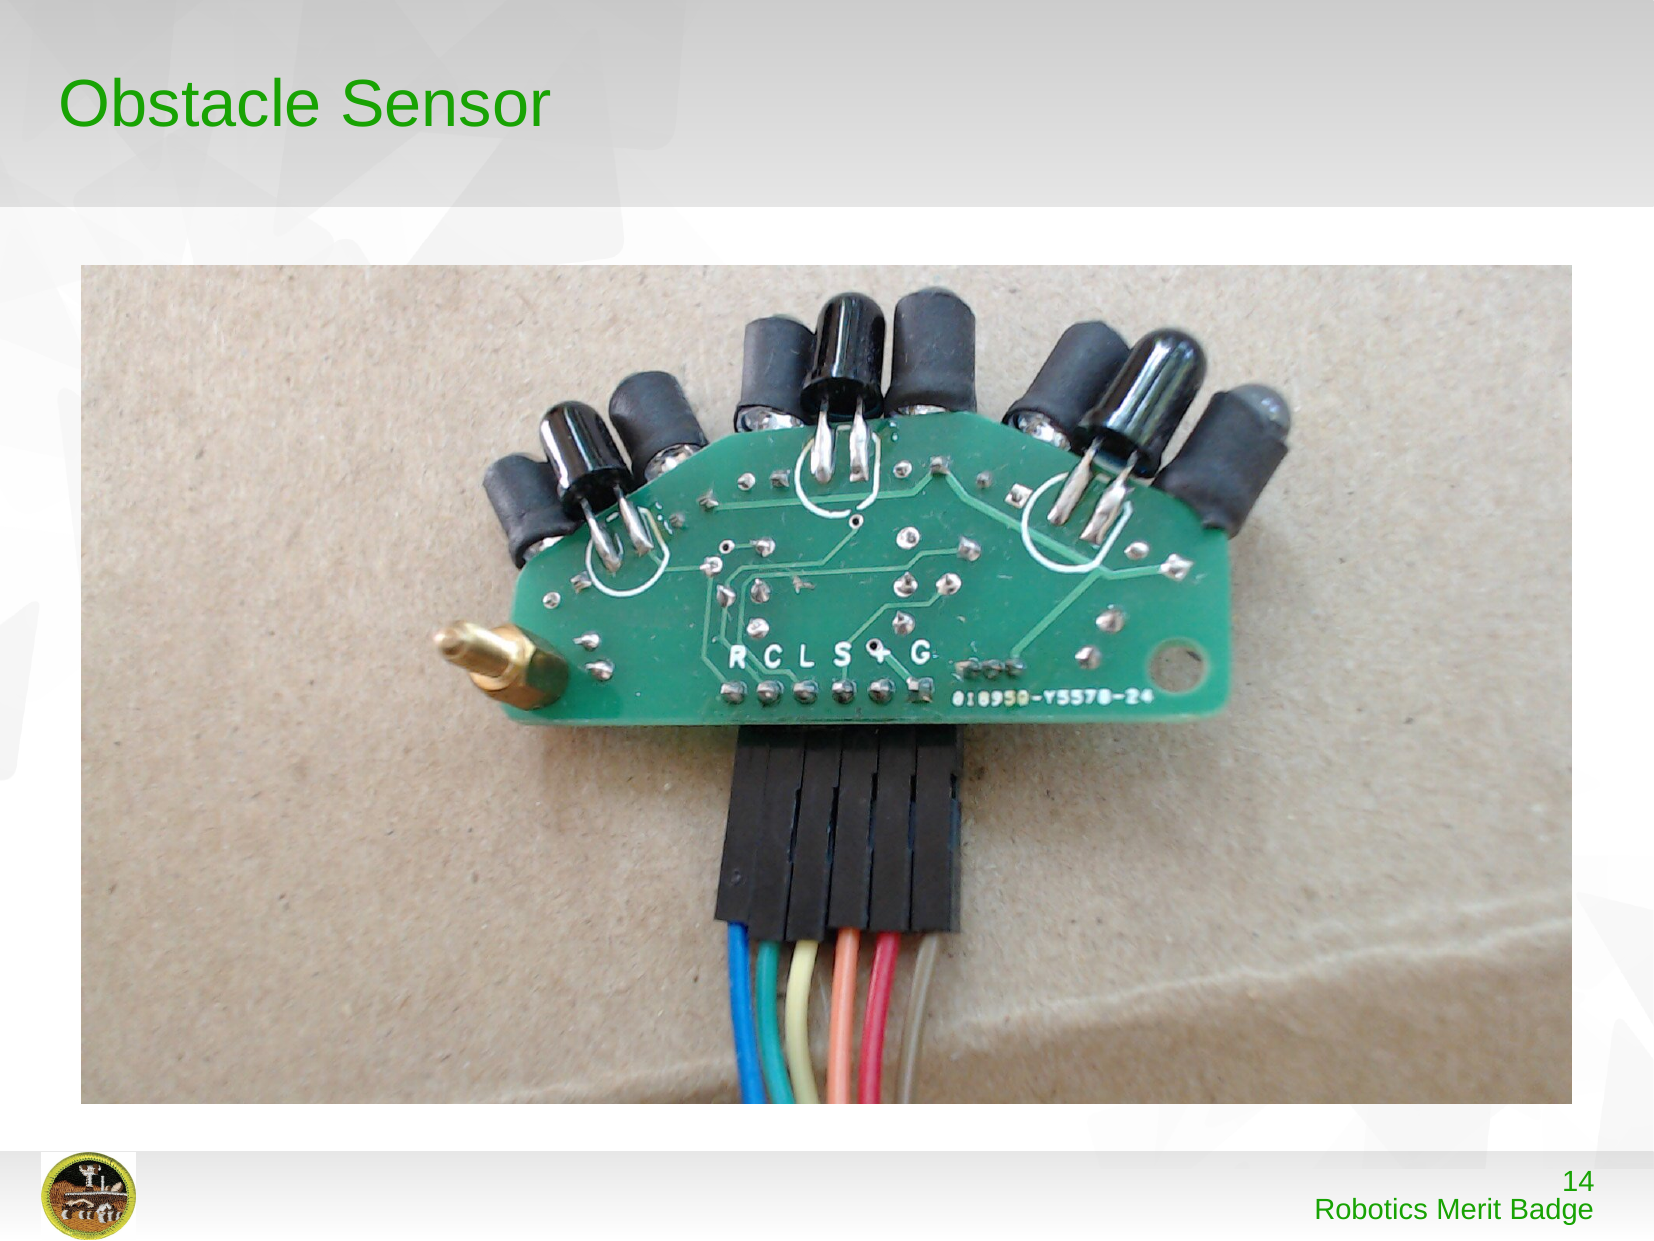

# Obstacle Sensor
14
Robotics Merit Badge